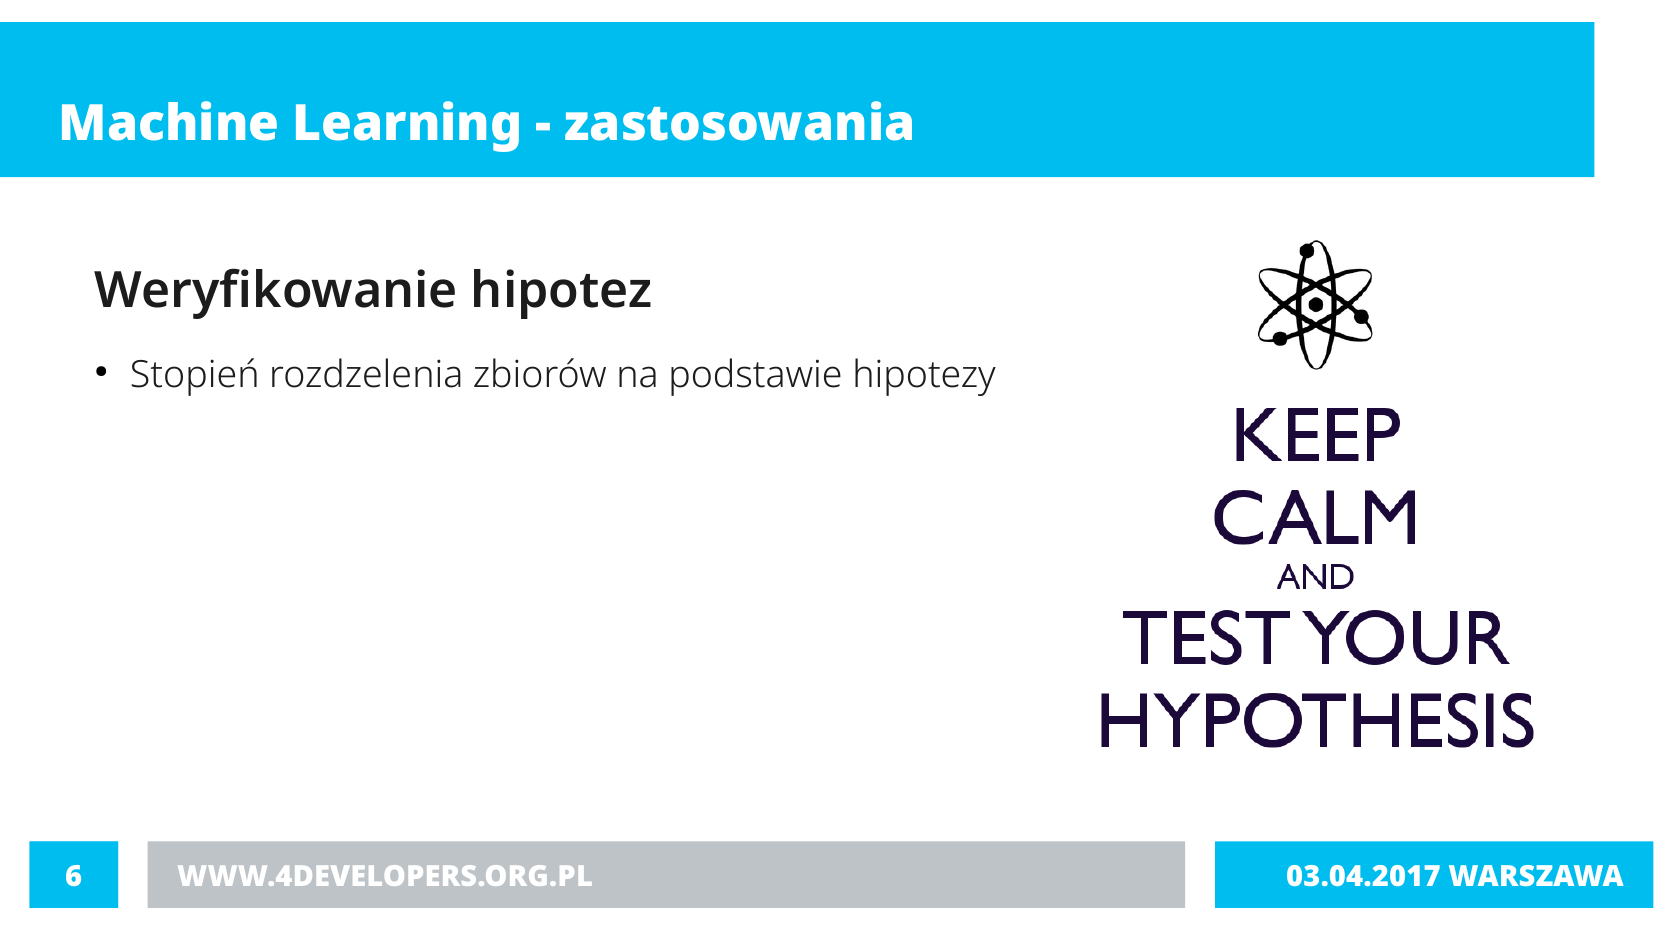

# Machine Learning - zastosowania
Weryfikowanie hipotez
Stopień rozdzelenia zbiorów na podstawie hipotezy
6
WWW.4DEVELOPERS.ORG.PL
03.04.2017 WARSZAWA